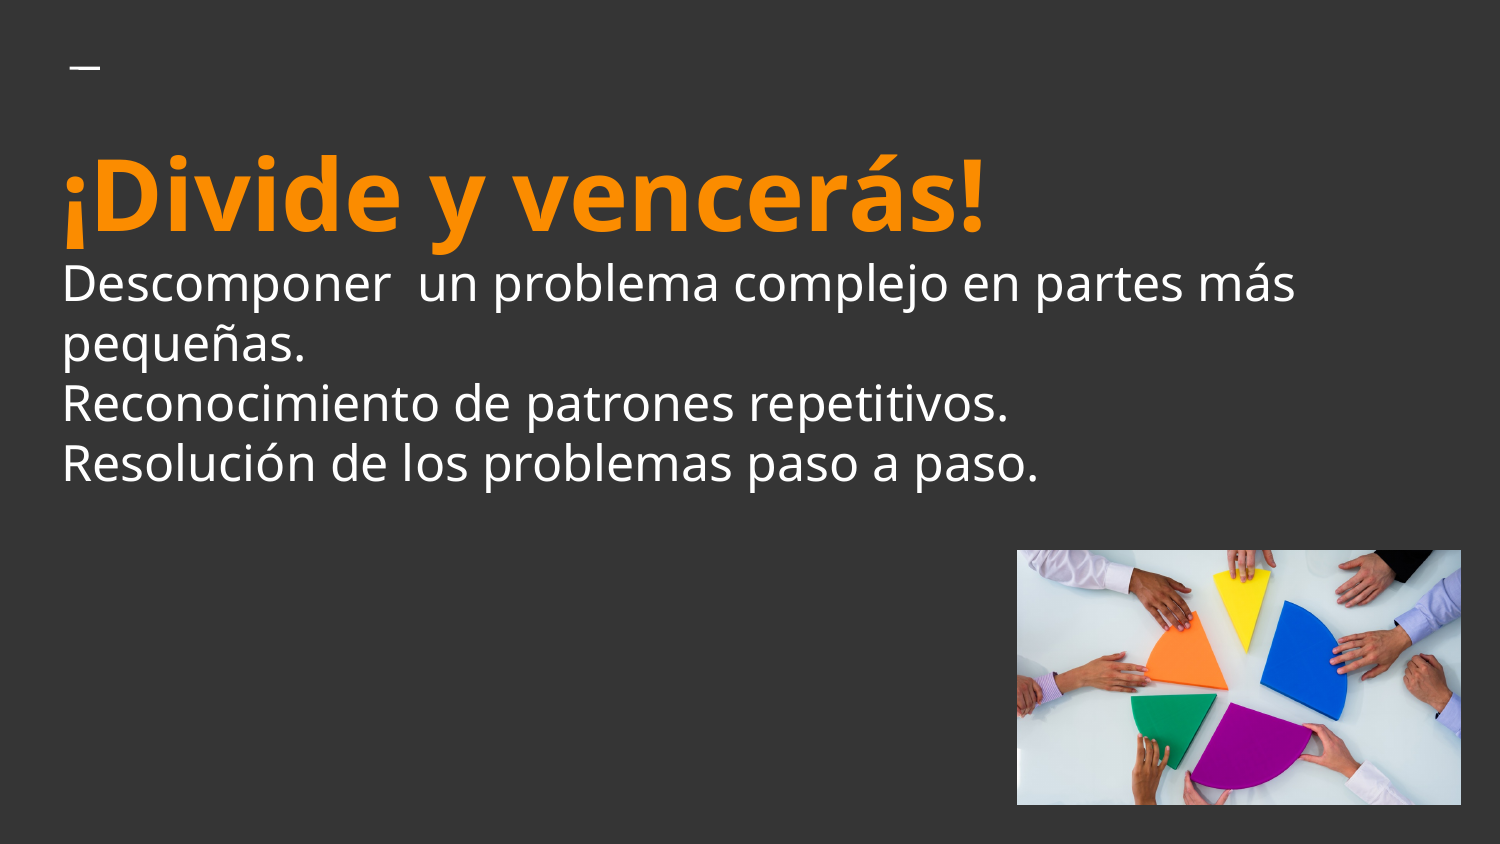

# ¡Divide y vencerás! Descomponer un problema complejo en partes más pequeñas. Reconocimiento de patrones repetitivos. Resolución de los problemas paso a paso.